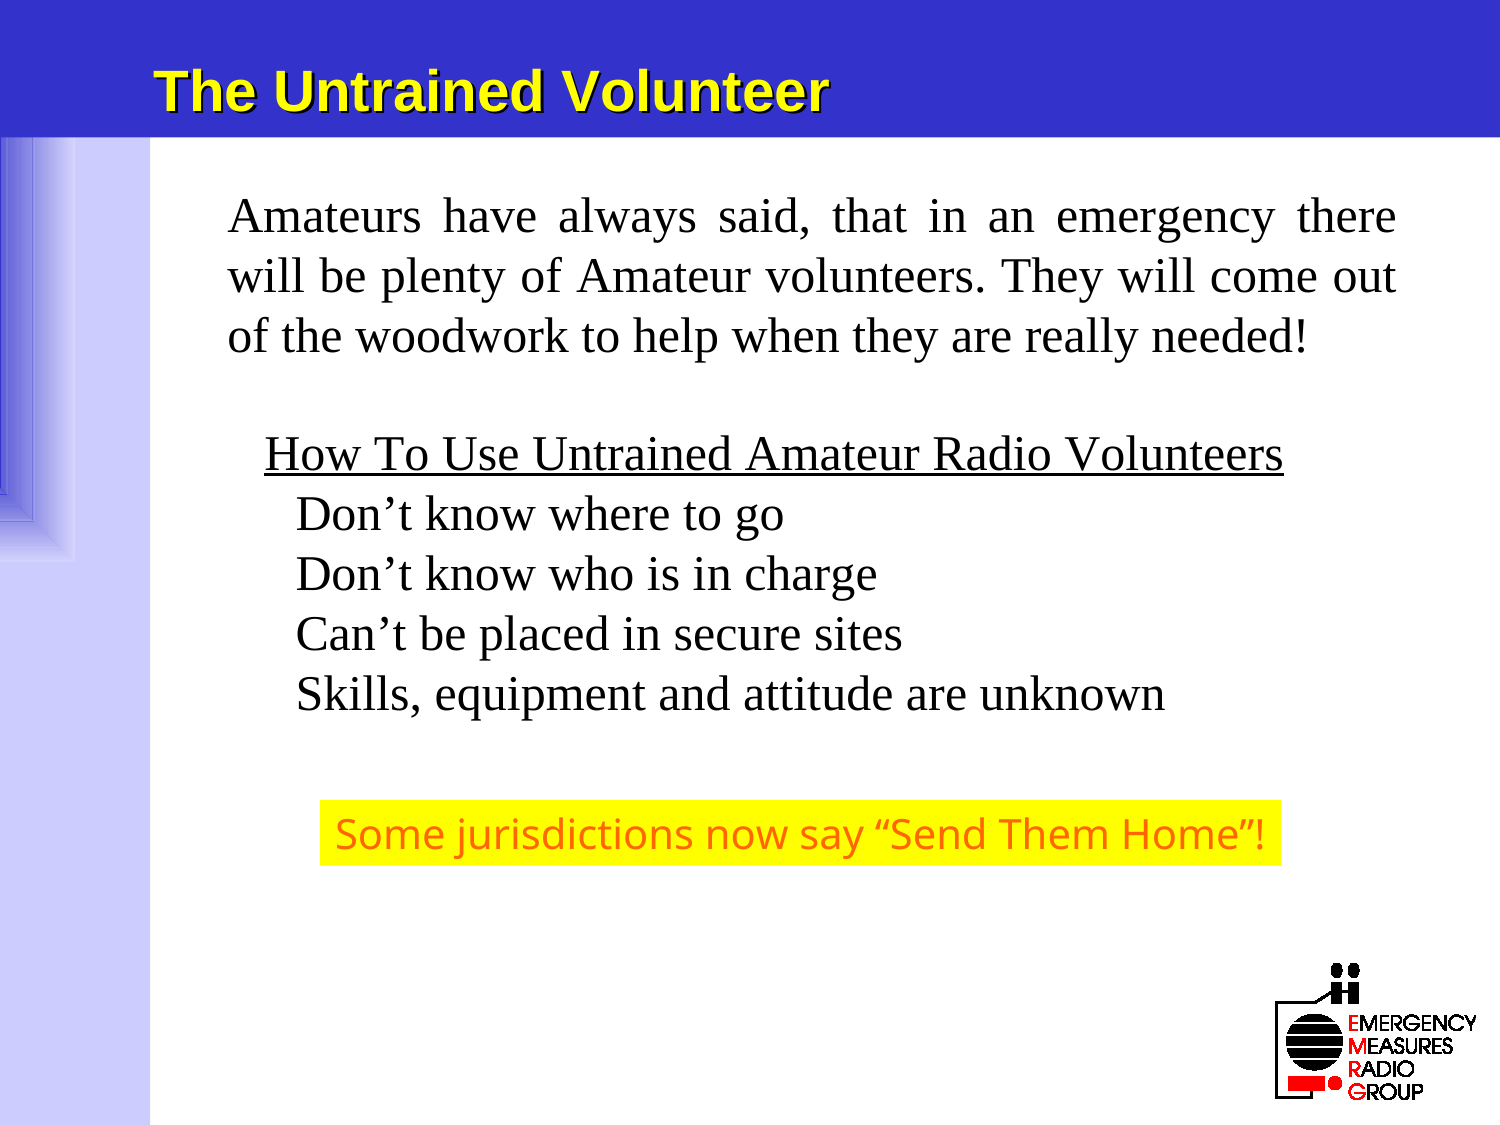

The Untrained Volunteer
Amateurs have always said, that in an emergency there will be plenty of Amateur volunteers. They will come out of the woodwork to help when they are really needed!
How To Use Untrained Amateur Radio Volunteers
Don’t know where to go
Don’t know who is in charge
Can’t be placed in secure sites
Skills, equipment and attitude are unknown
Some jurisdictions now say “Send Them Home”!